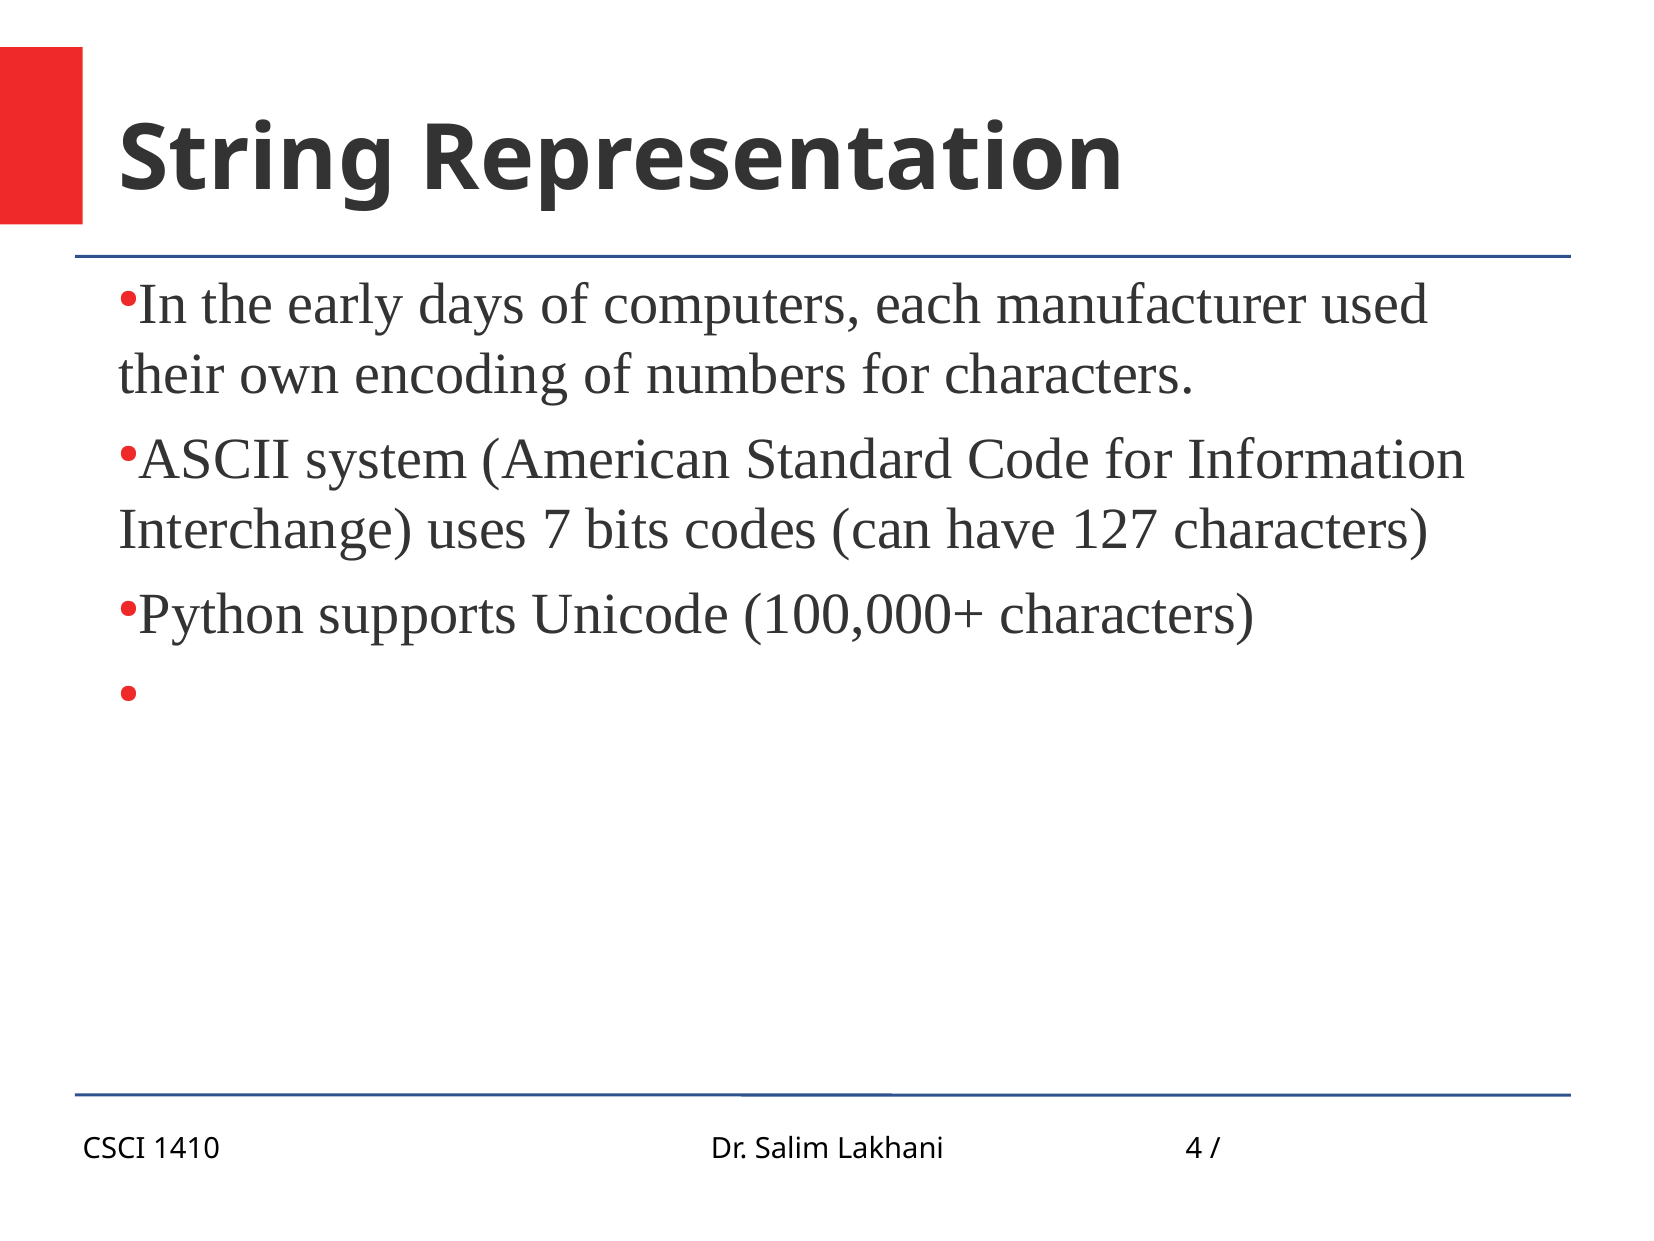

# String Representation
In the early days of computers, each manufacturer used their own encoding of numbers for characters.
ASCII system (American Standard Code for Information Interchange) uses 7 bits codes (can have 127 characters)
Python supports Unicode (100,000+ characters)
CSCI 1410
Dr. Salim Lakhani